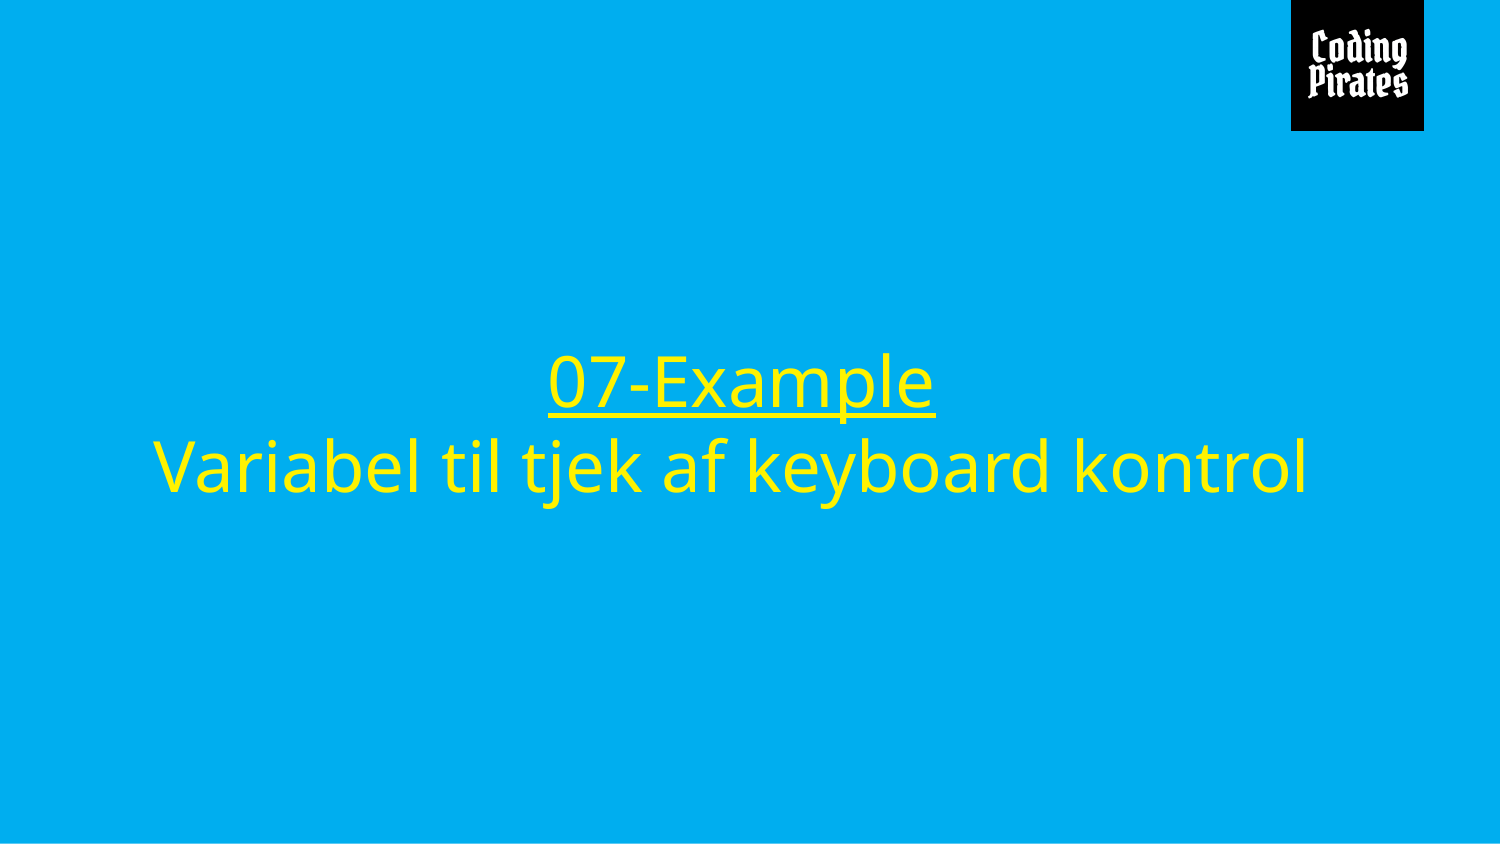

# 07-Example Variabel til tjek af keyboard kontrol